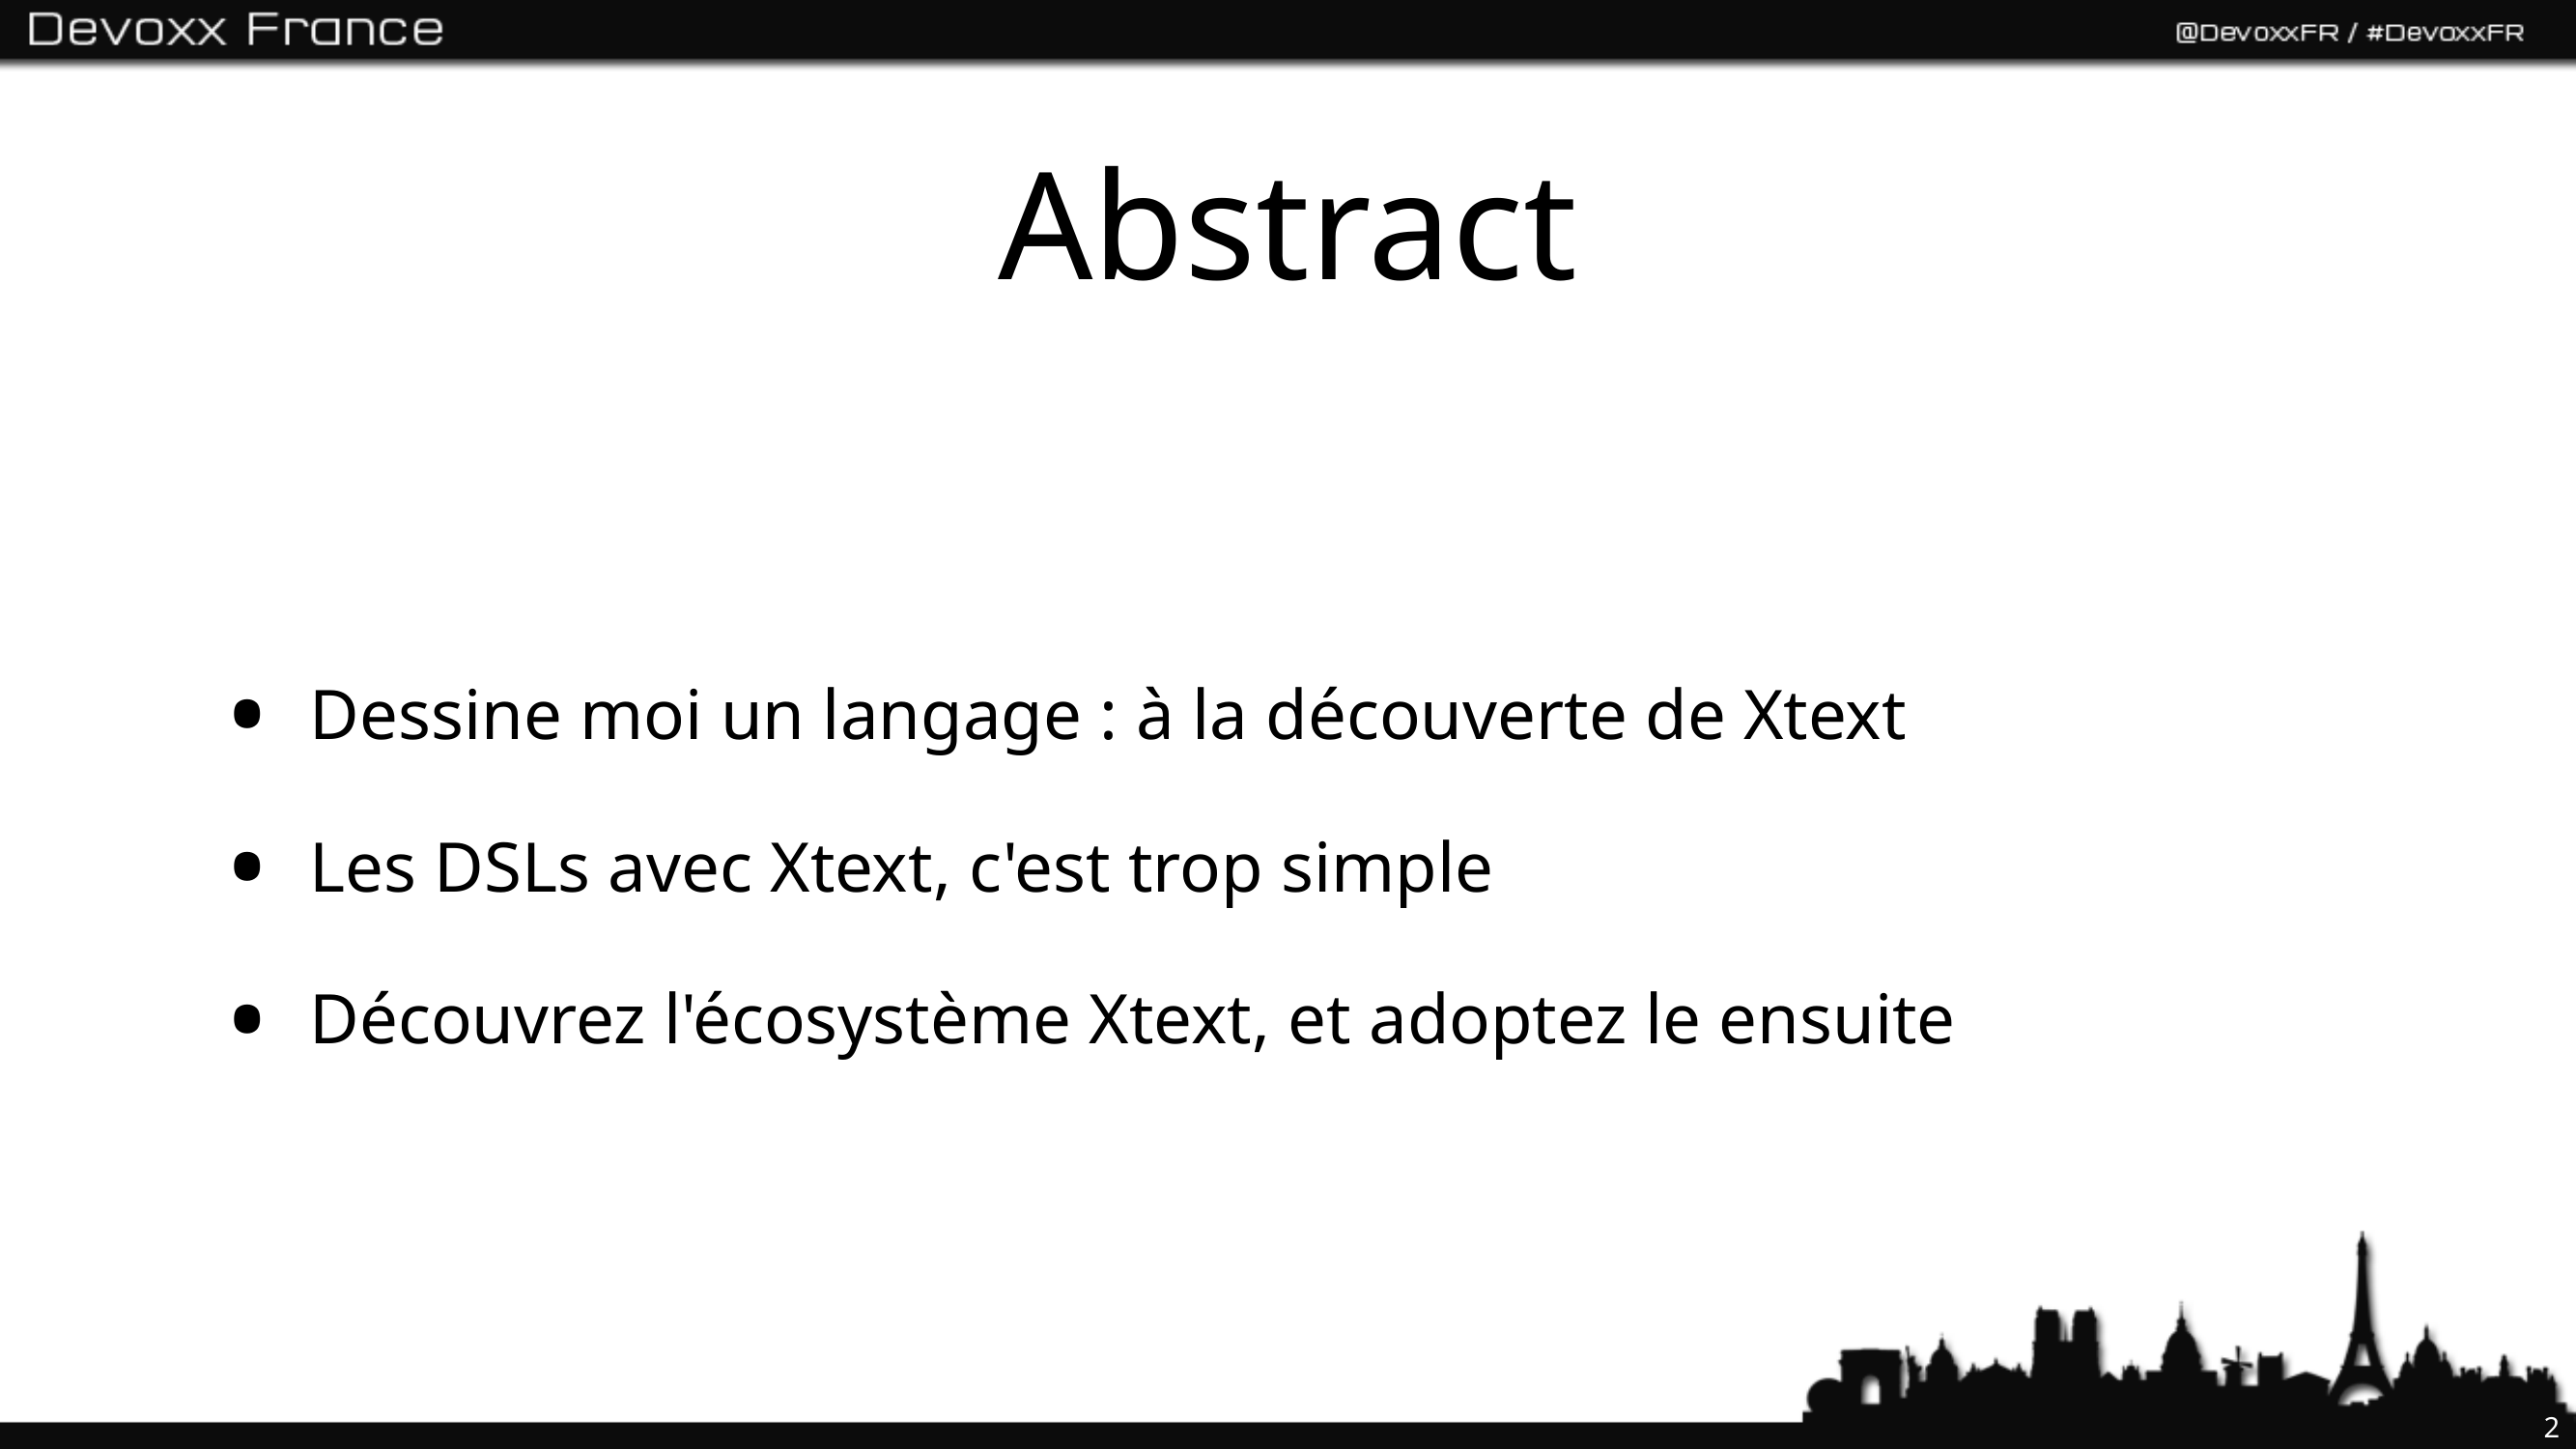

# Abstract
Dessine moi un langage : à la découverte de Xtext
Les DSLs avec Xtext, c'est trop simple
Découvrez l'écosystème Xtext, et adoptez le ensuite
2